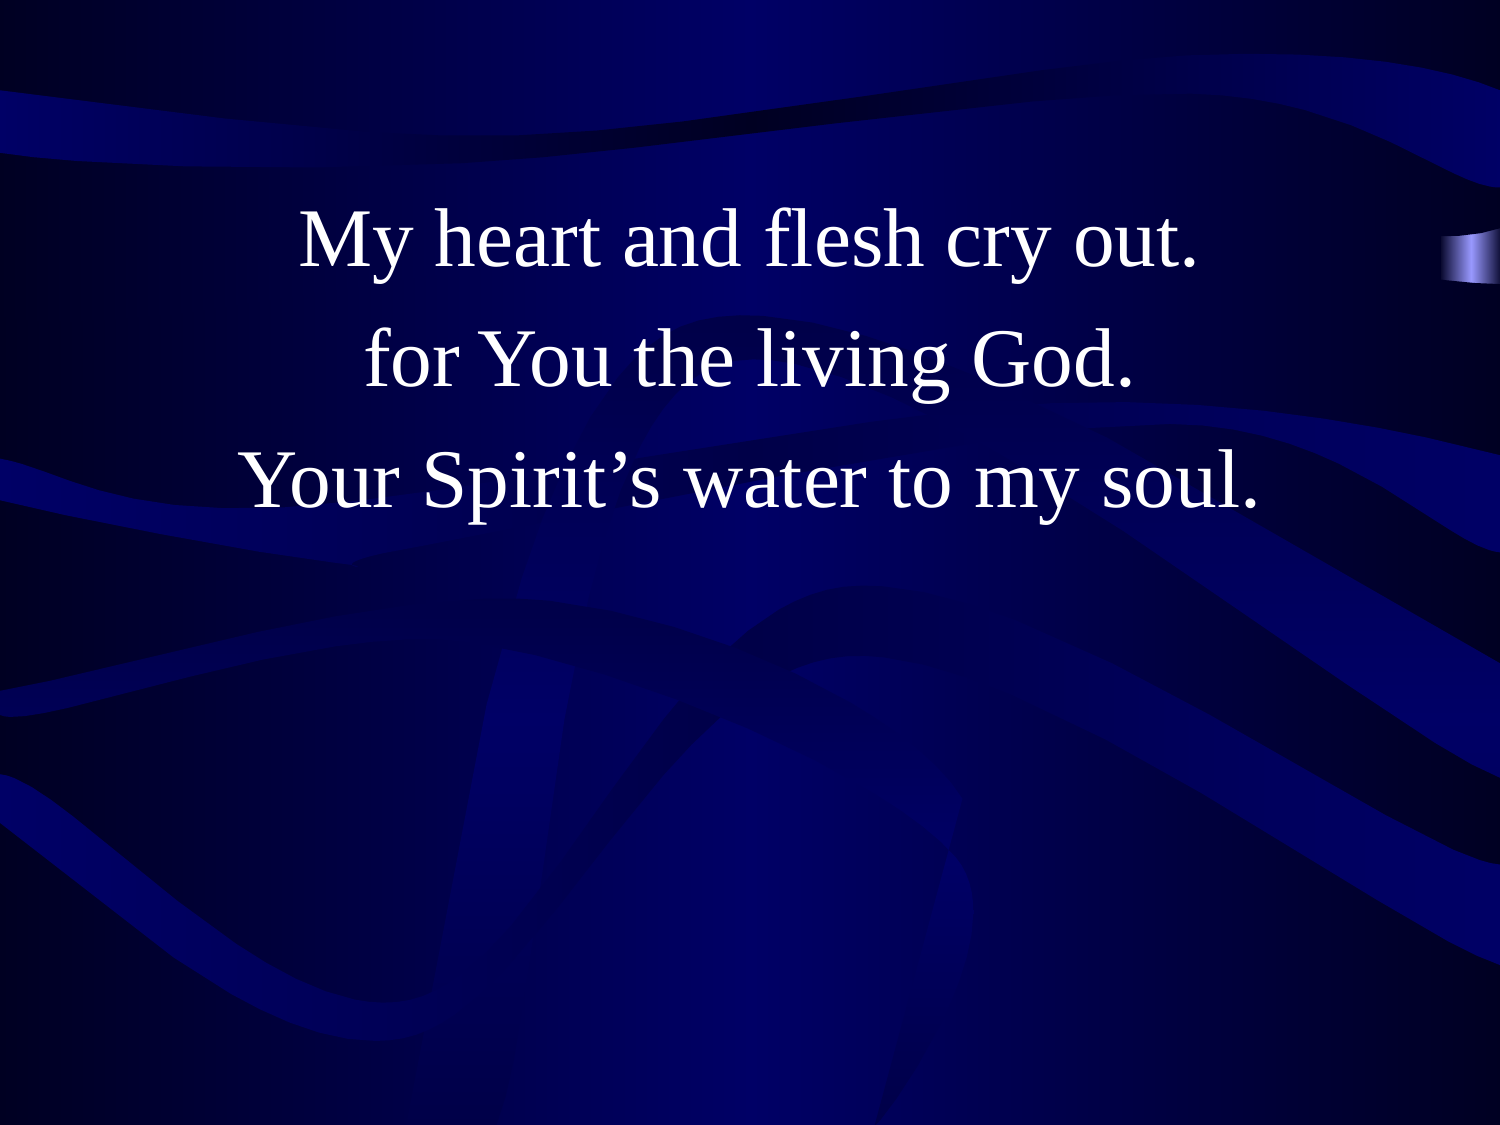

# My heart and flesh cry out.
for You the living God.
Your Spirit’s water to my soul.